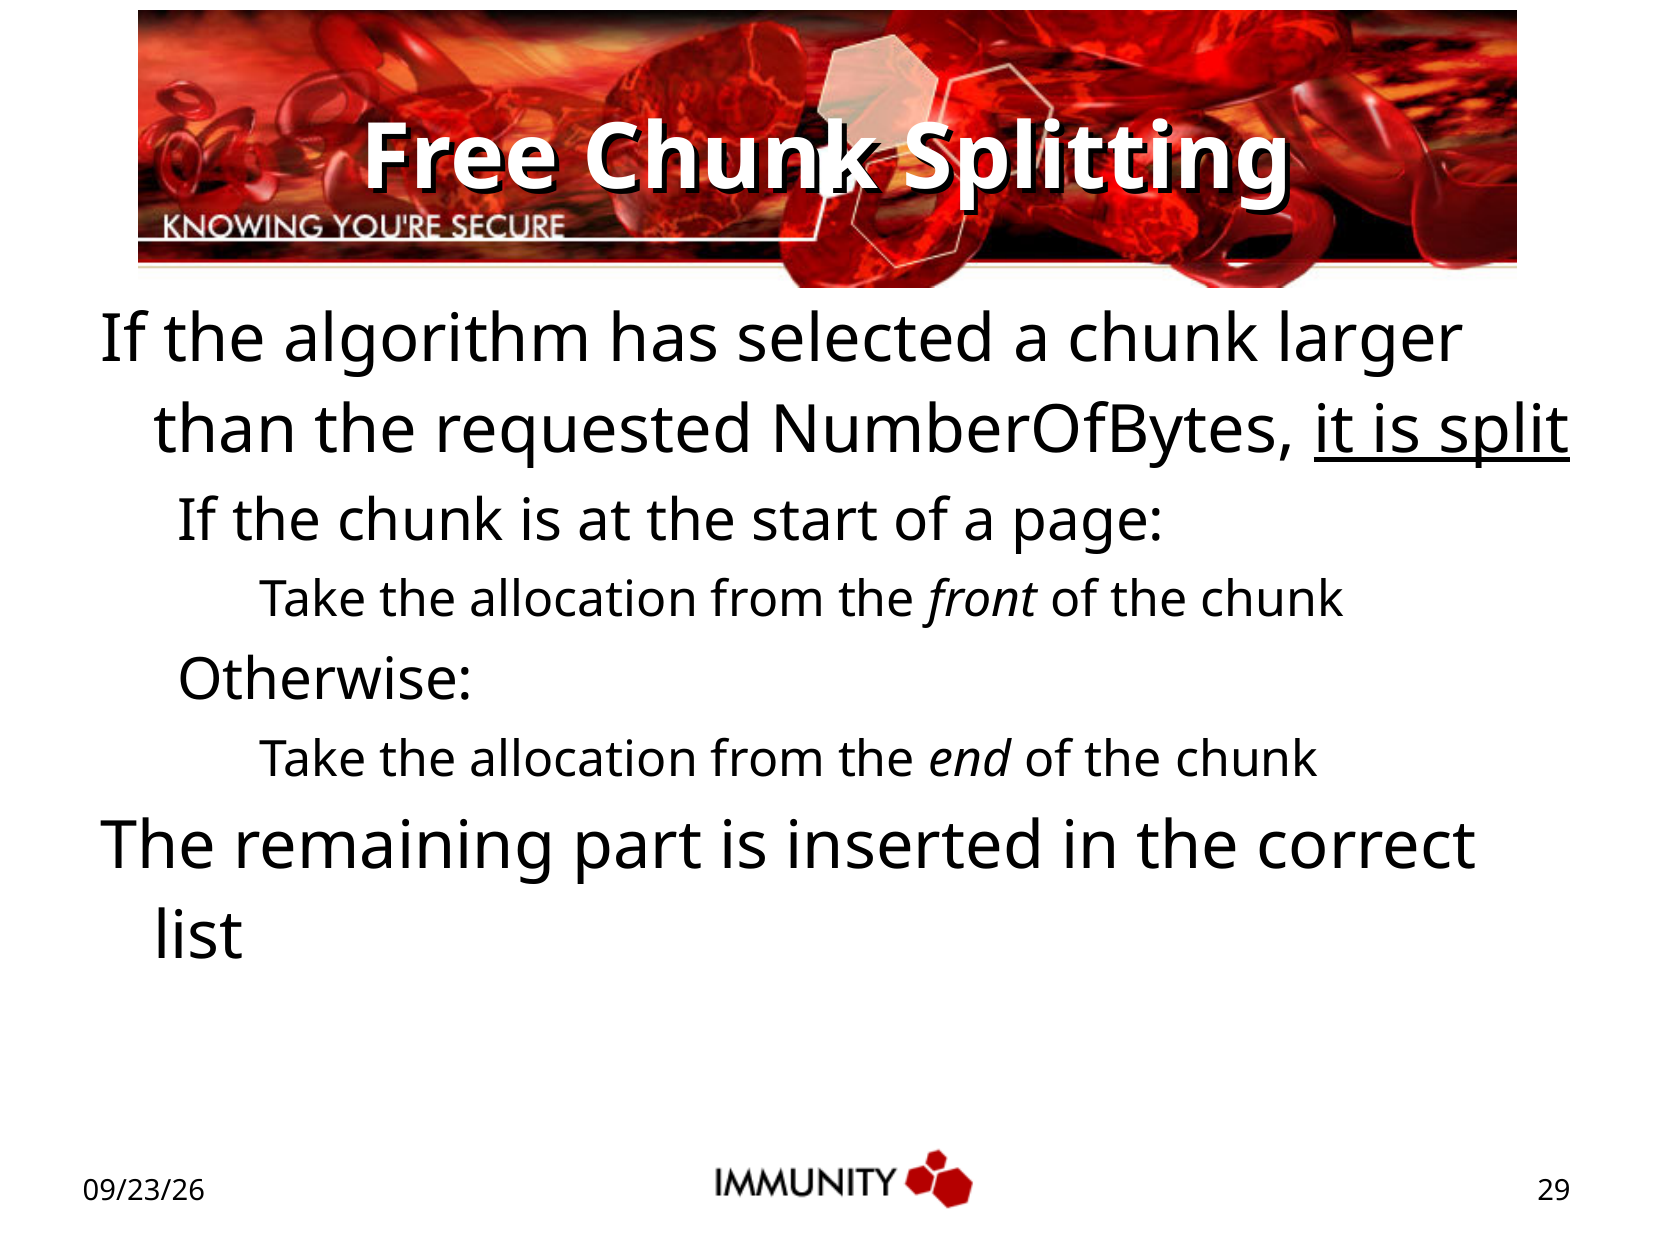

# Free Chunk Splitting
If the algorithm has selected a chunk larger than the requested NumberOfBytes, it is split
If the chunk is at the start of a page:
Take the allocation from the front of the chunk
Otherwise:
Take the allocation from the end of the chunk
The remaining part is inserted in the correct list
29